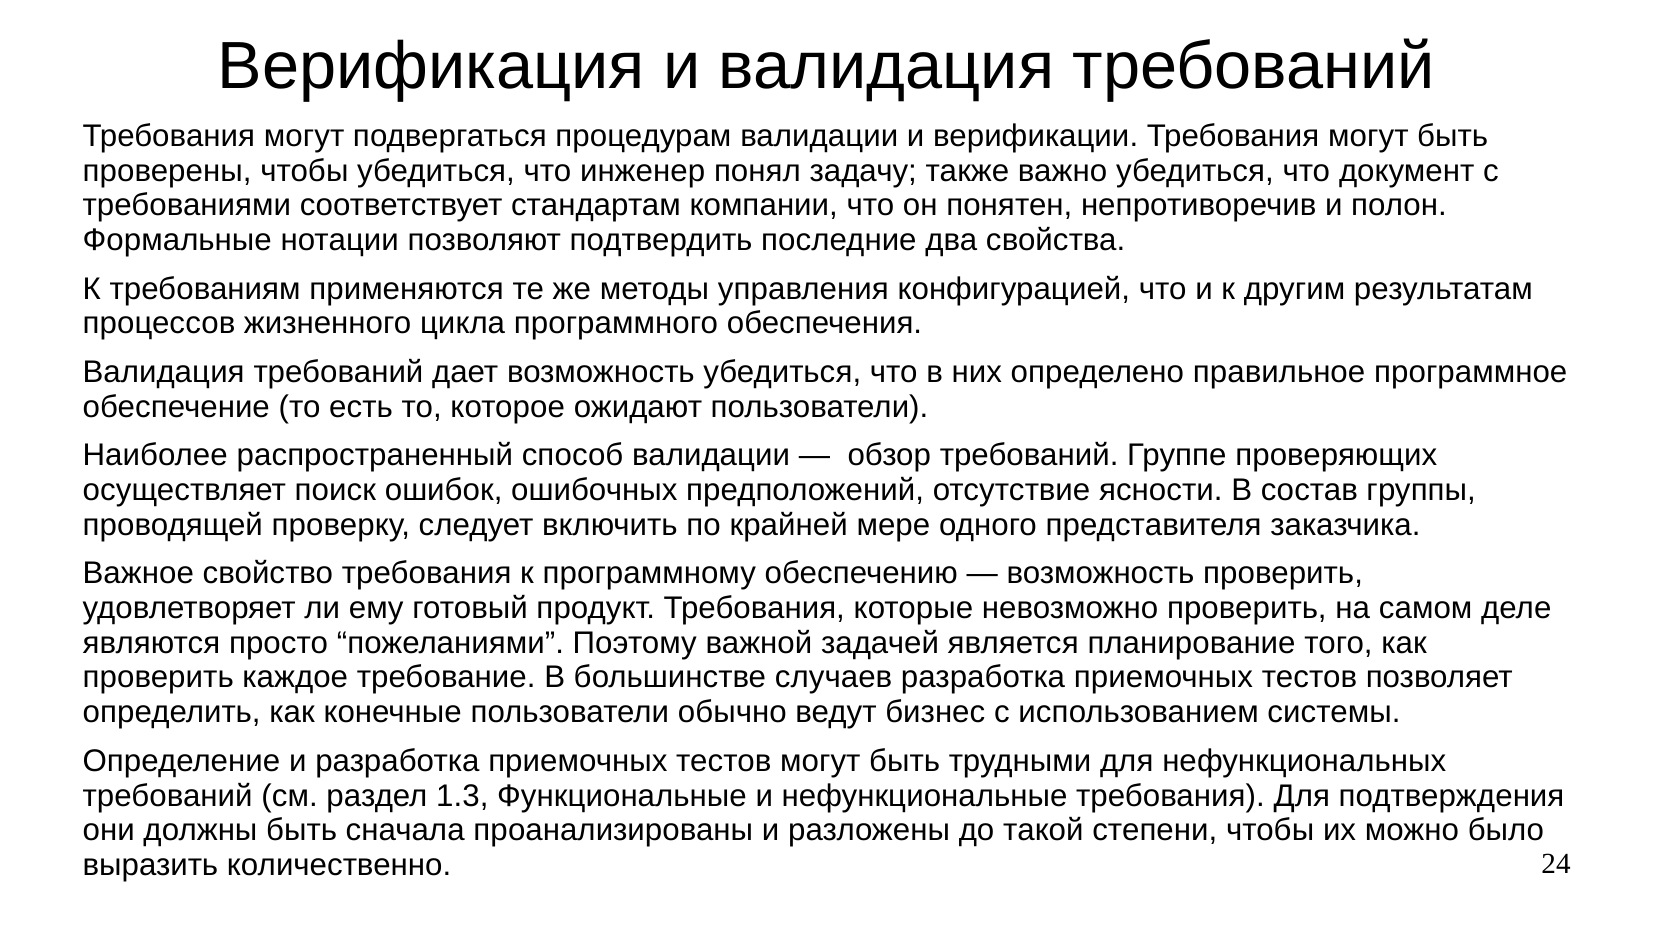

# Верификация и валидация требований
Требования могут подвергаться процедурам валидации и верификации. Требования могут быть проверены, чтобы убедиться, что инженер понял задачу; также важно убедиться, что документ с требованиями соответствует стандартам компании, что он понятен, непротиворечив и полон. Формальные нотации позволяют подтвердить последние два свойства.
К требованиям применяются те же методы управления конфигурацией, что и к другим результатам процессов жизненного цикла программного обеспечения.
Валидация требований дает возможность убедиться, что в них определено правильное программное обеспечение (то есть то, которое ожидают пользователи).
Наиболее распространенный способ валидации — обзор требований. Группе проверяющих осуществляет поиск ошибок, ошибочных предположений, отсутствие ясности. В состав группы, проводящей проверку, следует включить по крайней мере одного представителя заказчика.
Важное свойство требования к программному обеспечению — возможность проверить, удовлетворяет ли ему готовый продукт. Требования, которые невозможно проверить, на самом деле являются просто “пожеланиями”. Поэтому важной задачей является планирование того, как проверить каждое требование. В большинстве случаев разработка приемочных тестов позволяет определить, как конечные пользователи обычно ведут бизнес с использованием системы.
Определение и разработка приемочных тестов могут быть трудными для нефункциональных требований (см. раздел 1.3, Функциональные и нефункциональные требования). Для подтверждения они должны быть сначала проанализированы и разложены до такой степени, чтобы их можно было выразить количественно.
24